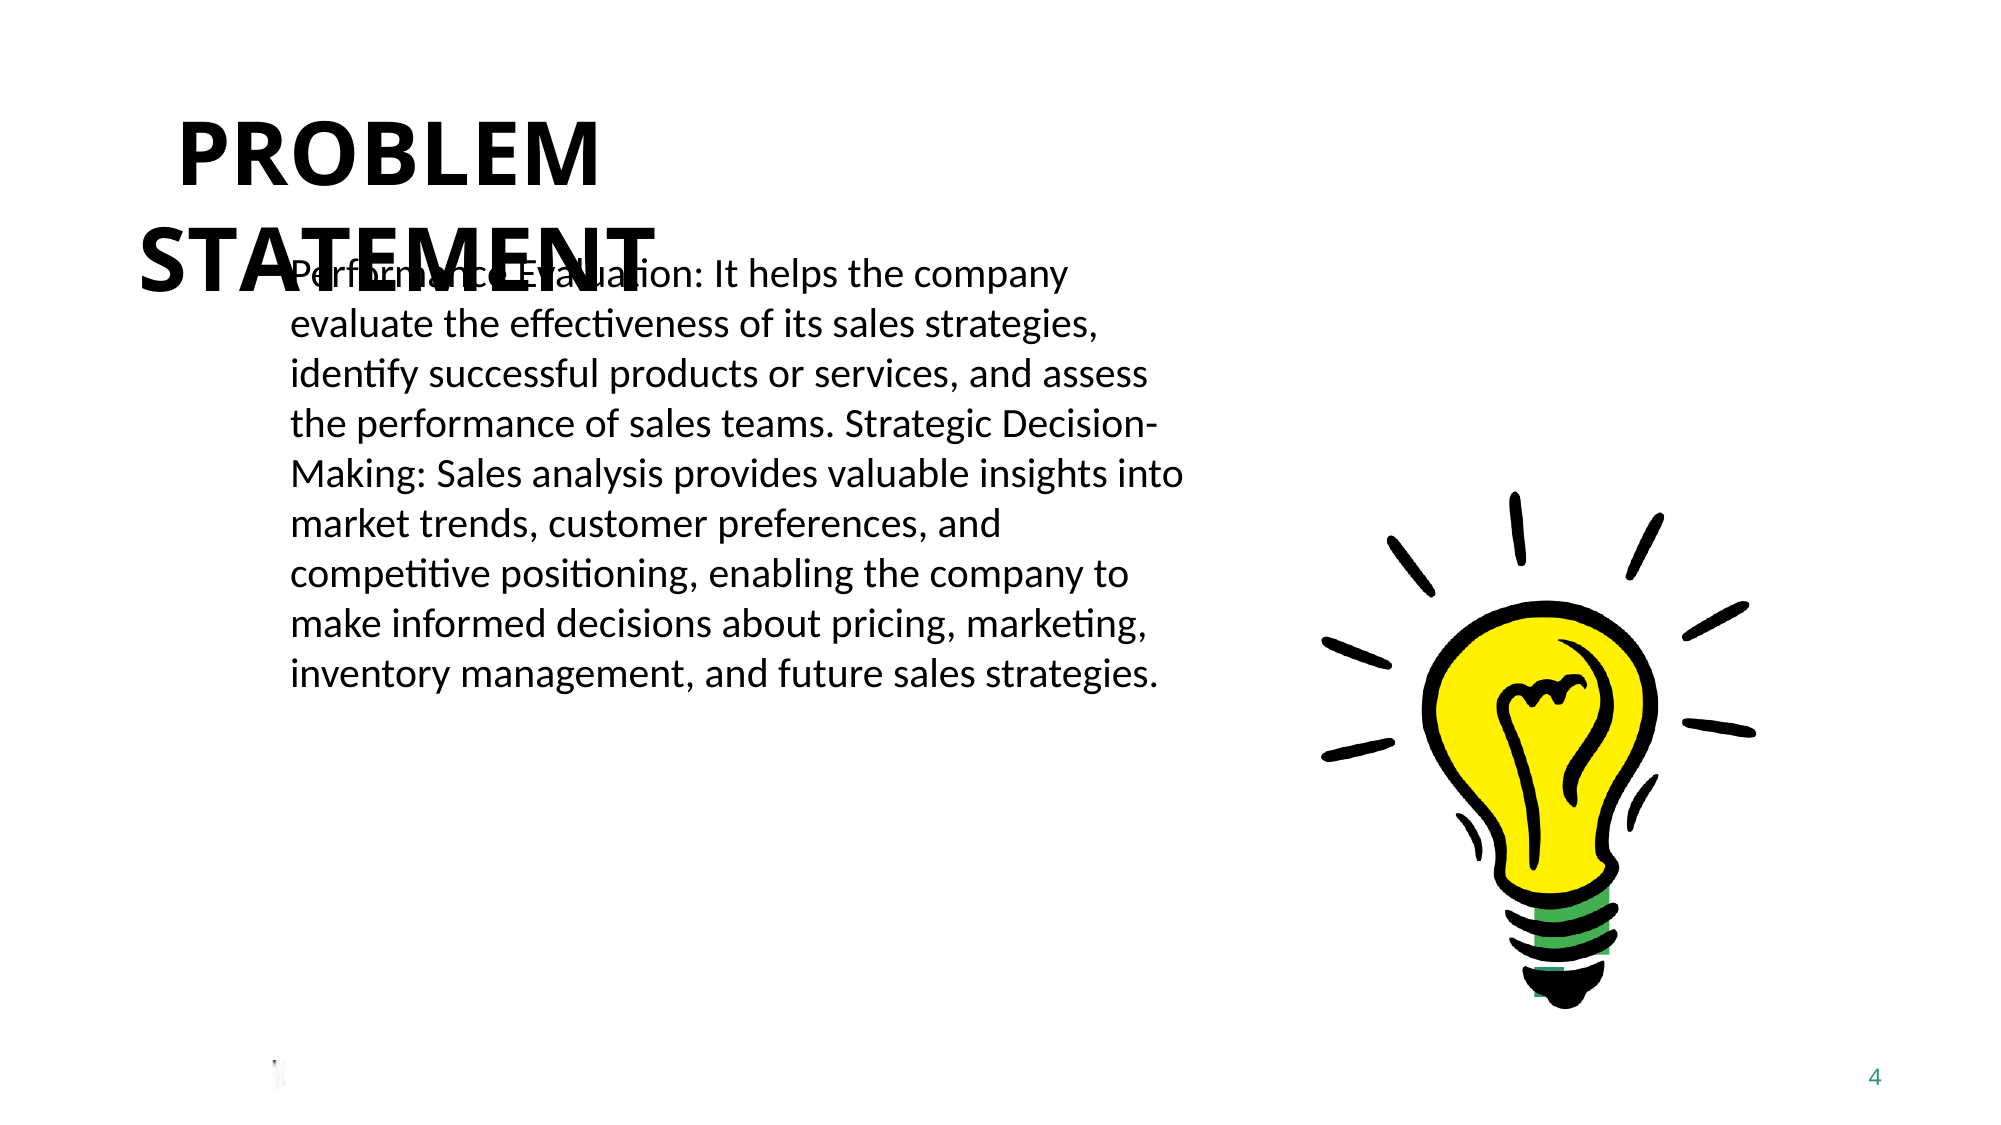

# PROBLEM	STATEMENT
Performance Evaluation: It helps the company evaluate the effectiveness of its sales strategies, identify successful products or services, and assess the performance of sales teams. Strategic Decision-Making: Sales analysis provides valuable insights into market trends, customer preferences, and competitive positioning, enabling the company to make informed decisions about pricing, marketing, inventory management, and future sales strategies.